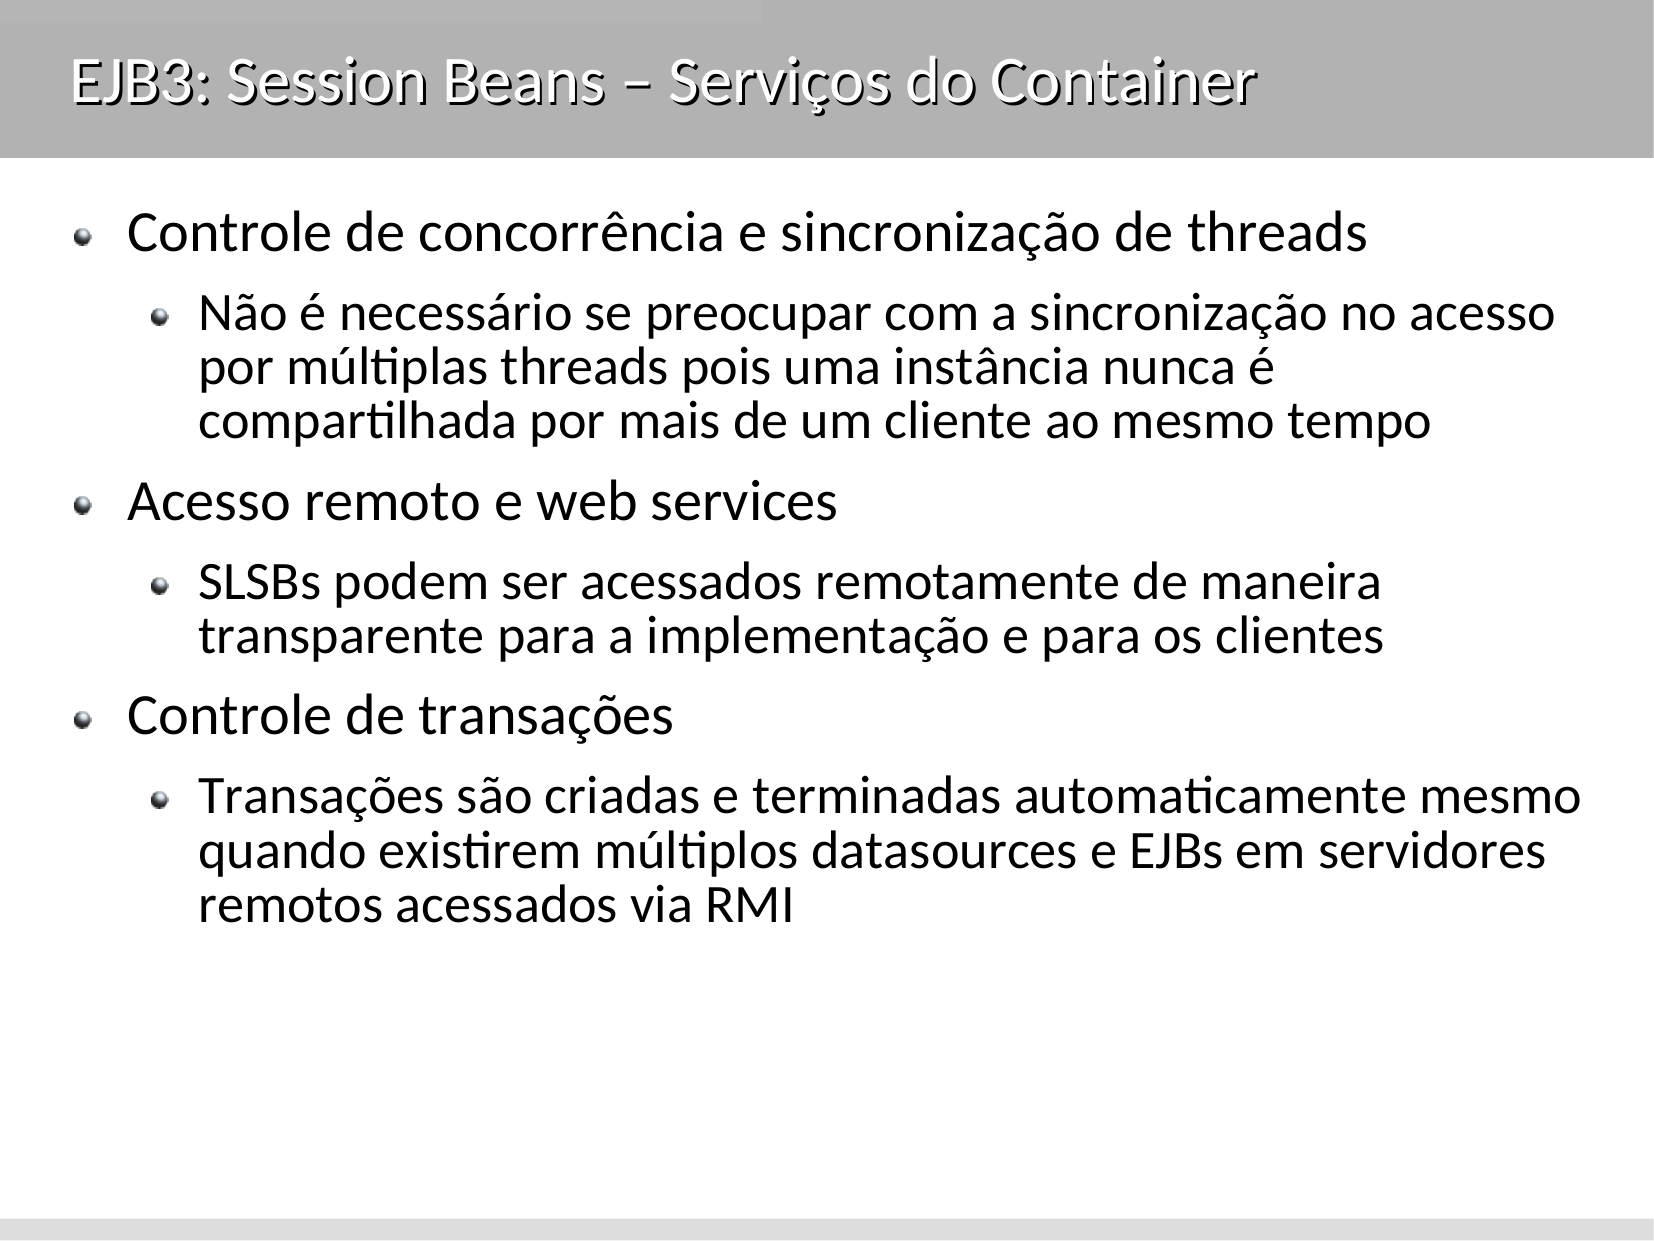

# EJB3: Session Beans – Serviços do Container
Controle de concorrência e sincronização de threads
Não é necessário se preocupar com a sincronização no acesso por múltiplas threads pois uma instância nunca é compartilhada por mais de um cliente ao mesmo tempo
Acesso remoto e web services
SLSBs podem ser acessados remotamente de maneira transparente para a implementação e para os clientes
Controle de transações
Transações são criadas e terminadas automaticamente mesmo quando existirem múltiplos datasources e EJBs em servidores remotos acessados via RMI